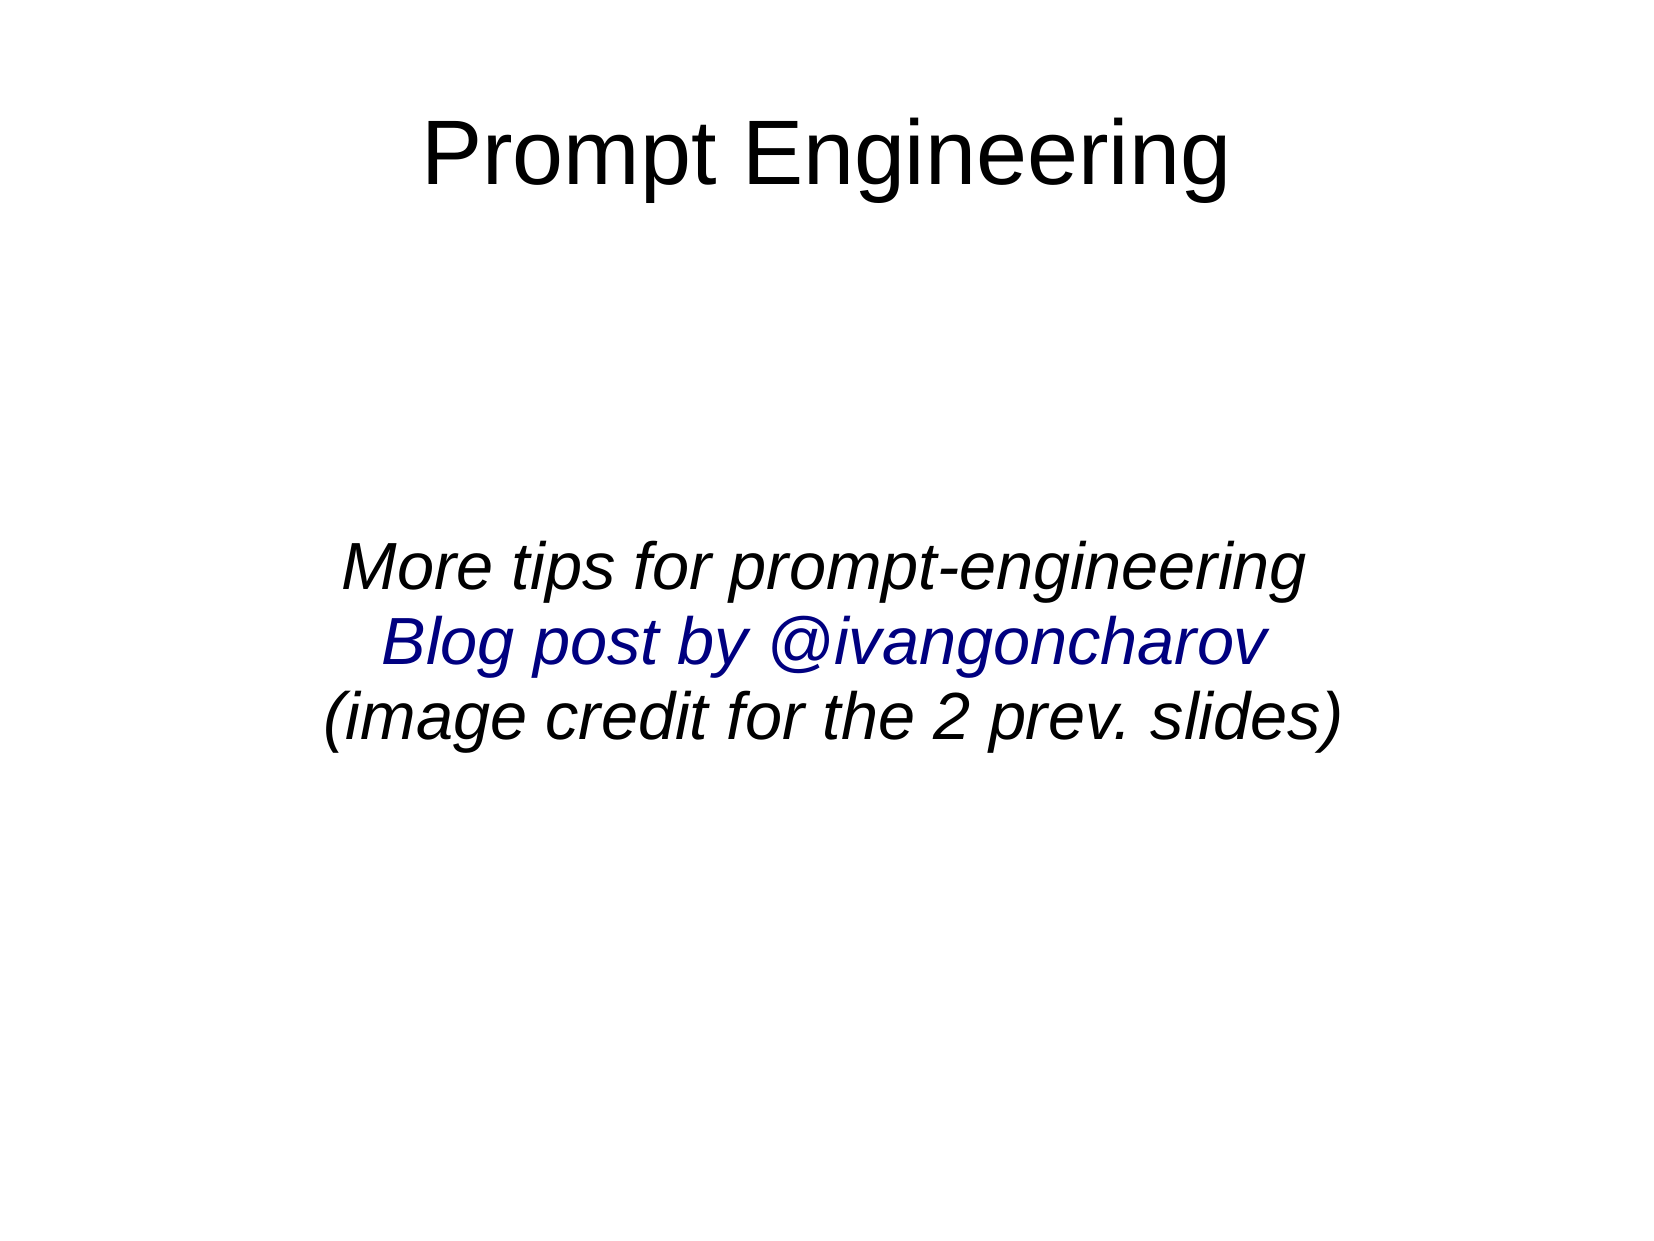

# Prompt Engineering
More tips for prompt-engineering Blog post by @ivangoncharov
(image credit for the 2 prev. slides)